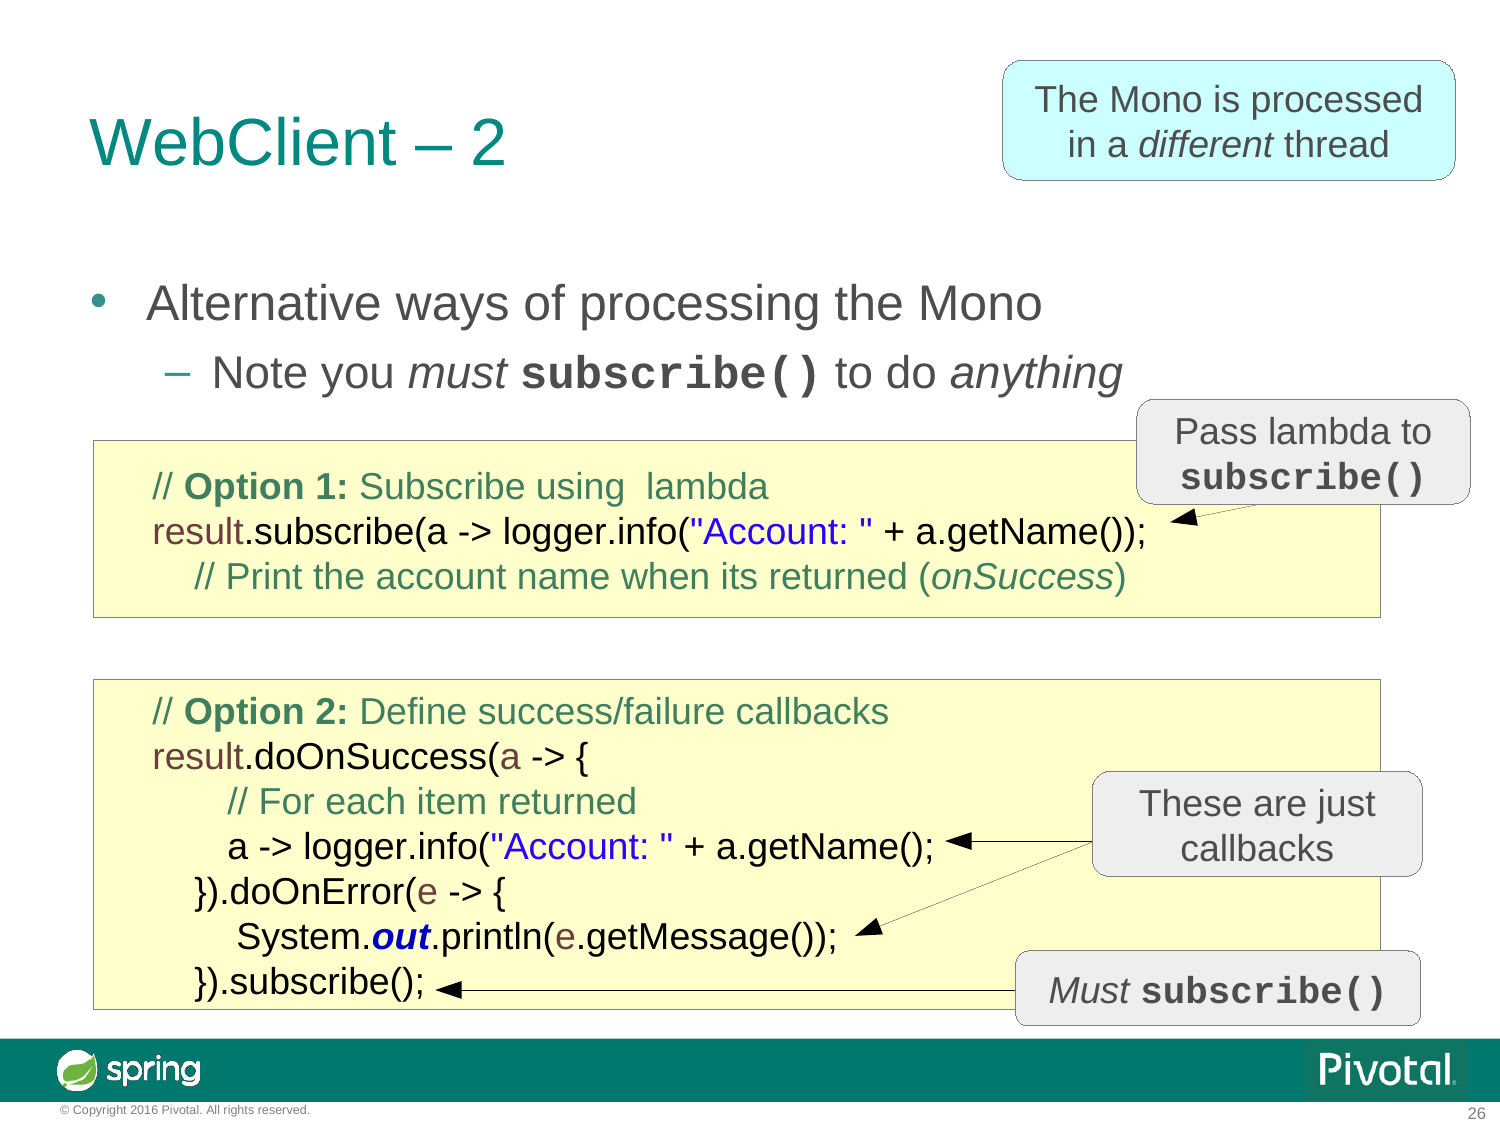

# WebClient – 2
The Mono is processed in a different thread
Alternative ways of processing the Mono
Note you must subscribe() to do anything
Pass lambda to subscribe()
// Option 1: Subscribe using lambda
result.subscribe(a -> logger.info("Account: " + a.getName());
 // Print the account name when its returned (onSuccess)
// Option 2: Define success/failure callbacks
result.doOnSuccess(a -> {
	// For each item returned
	a -> logger.info("Account: " + a.getName();
 }).doOnError(e -> {
 System.out.println(e.getMessage());
 }).subscribe();
These are just callbacks
Must subscribe()